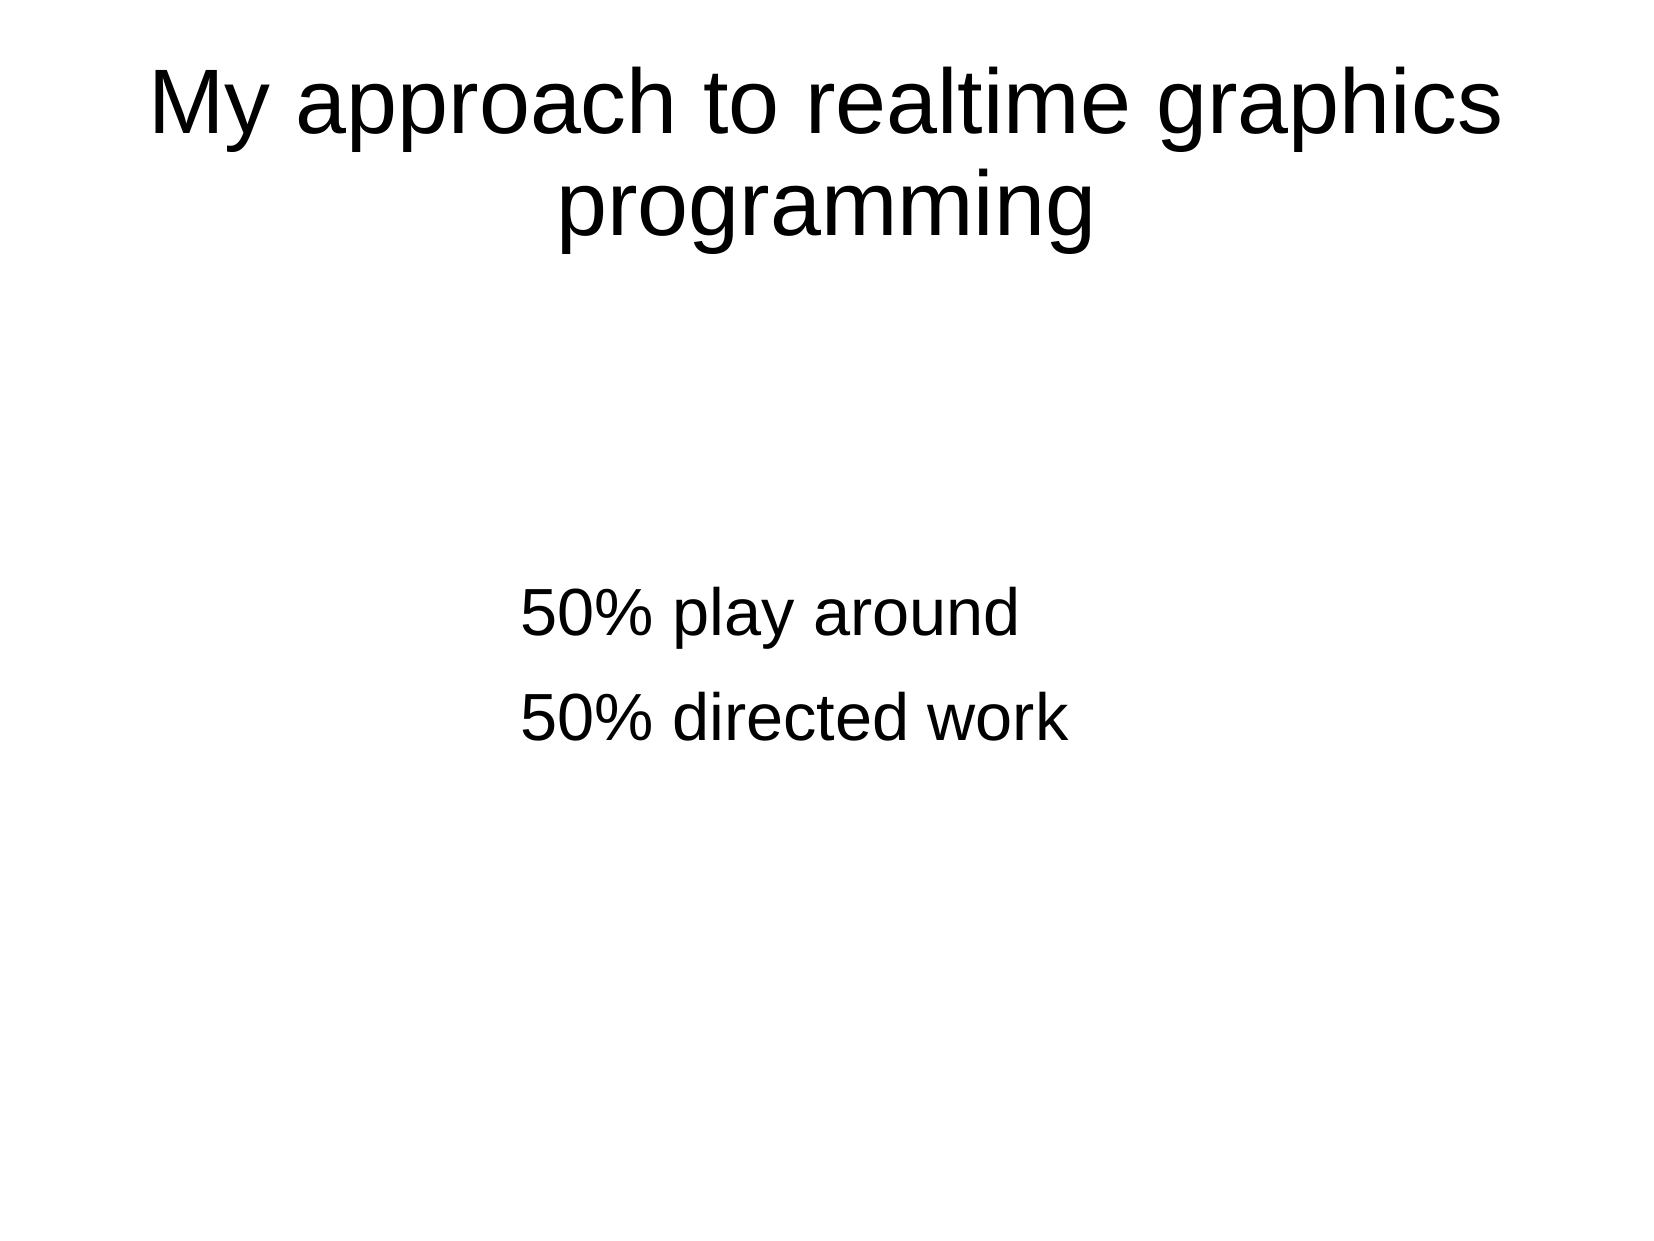

# My approach to realtime graphics programming
50% play around
50% directed work